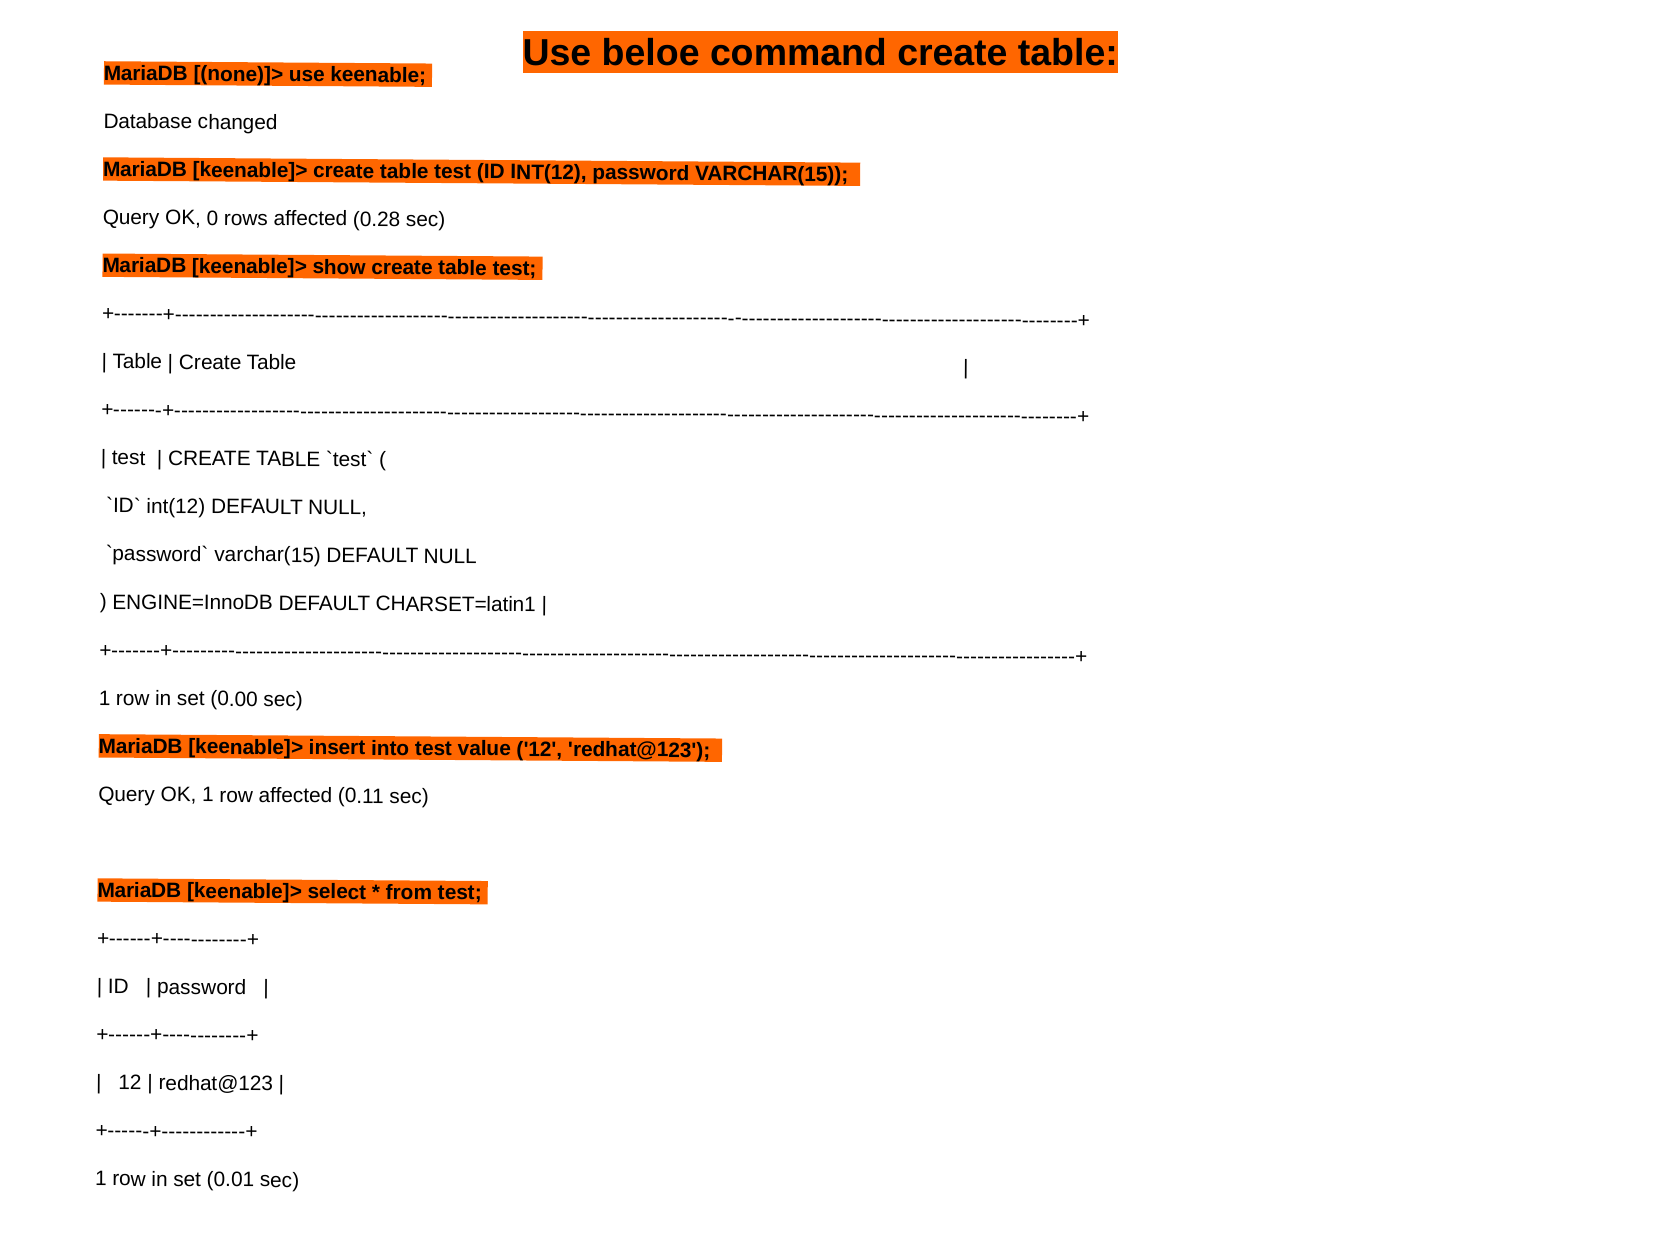

MariaDB [(none)]> use keenable;
Database changed
MariaDB [keenable]> create table test (ID INT(12), password VARCHAR(15));
Query OK, 0 rows affected (0.28 sec)
MariaDB [keenable]> show create table test;
+-------+---------------------------------------------------------------------------------------------------------------------------------+
| Table | Create Table                                                                                                                    |
+-------+---------------------------------------------------------------------------------------------------------------------------------+
| test  | CREATE TABLE `test` (
 `ID` int(12) DEFAULT NULL,
 `password` varchar(15) DEFAULT NULL
) ENGINE=InnoDB DEFAULT CHARSET=latin1 |
+-------+---------------------------------------------------------------------------------------------------------------------------------+
1 row in set (0.00 sec)
MariaDB [keenable]> insert into test value ('12', 'redhat@123');
Query OK, 1 row affected (0.11 sec)
MariaDB [keenable]> select * from test;
+------+------------+
| ID   | password   |
+------+------------+
|   12 | redhat@123 |
+------+------------+
1 row in set (0.01 sec)
MariaDB [keenable]>
Use beloe command create table: